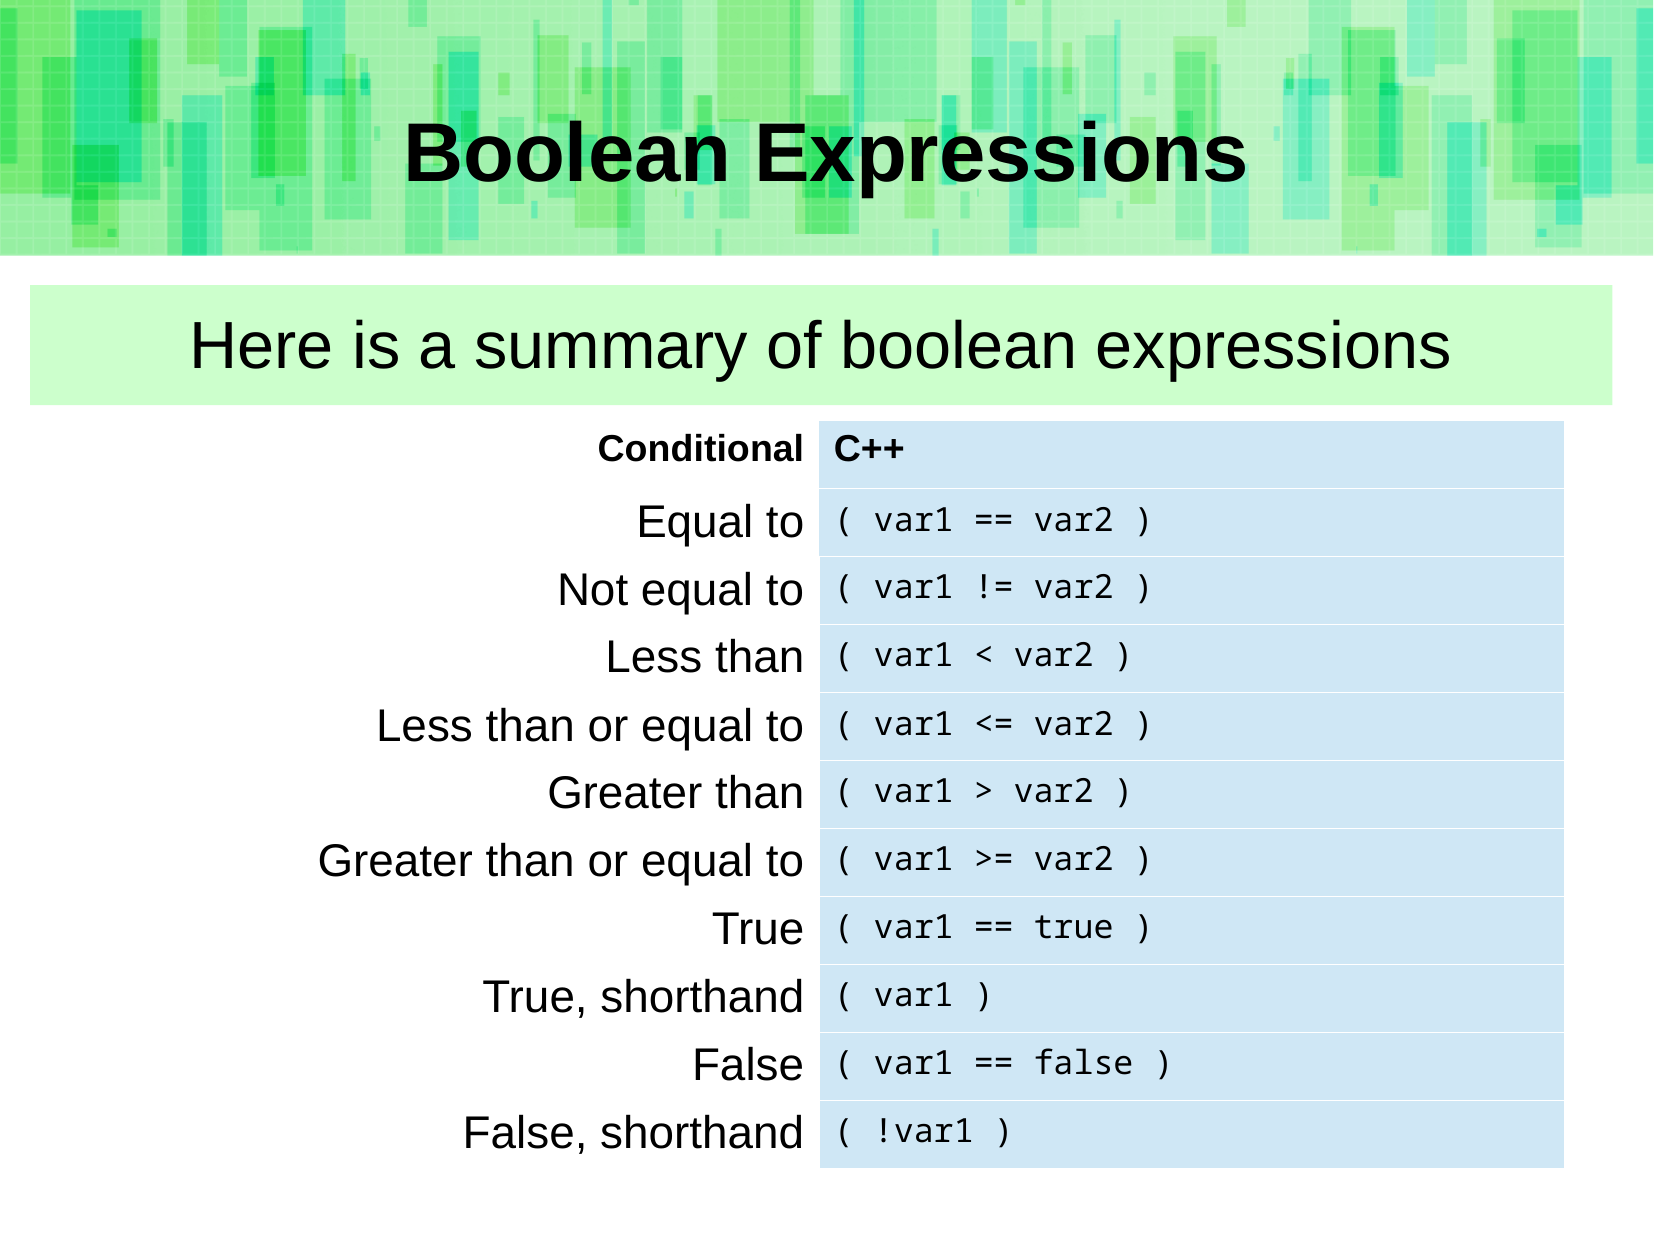

# Boolean Expressions
Here is a summary of boolean expressions
| Conditional | C++ |
| --- | --- |
| Equal to | ( var1 == var2 ) |
| Not equal to | ( var1 != var2 ) |
| Less than | ( var1 < var2 ) |
| Less than or equal to | ( var1 <= var2 ) |
| Greater than | ( var1 > var2 ) |
| Greater than or equal to | ( var1 >= var2 ) |
| True | ( var1 == true ) |
| True, shorthand | ( var1 ) |
| False | ( var1 == false ) |
| False, shorthand | ( !var1 ) |